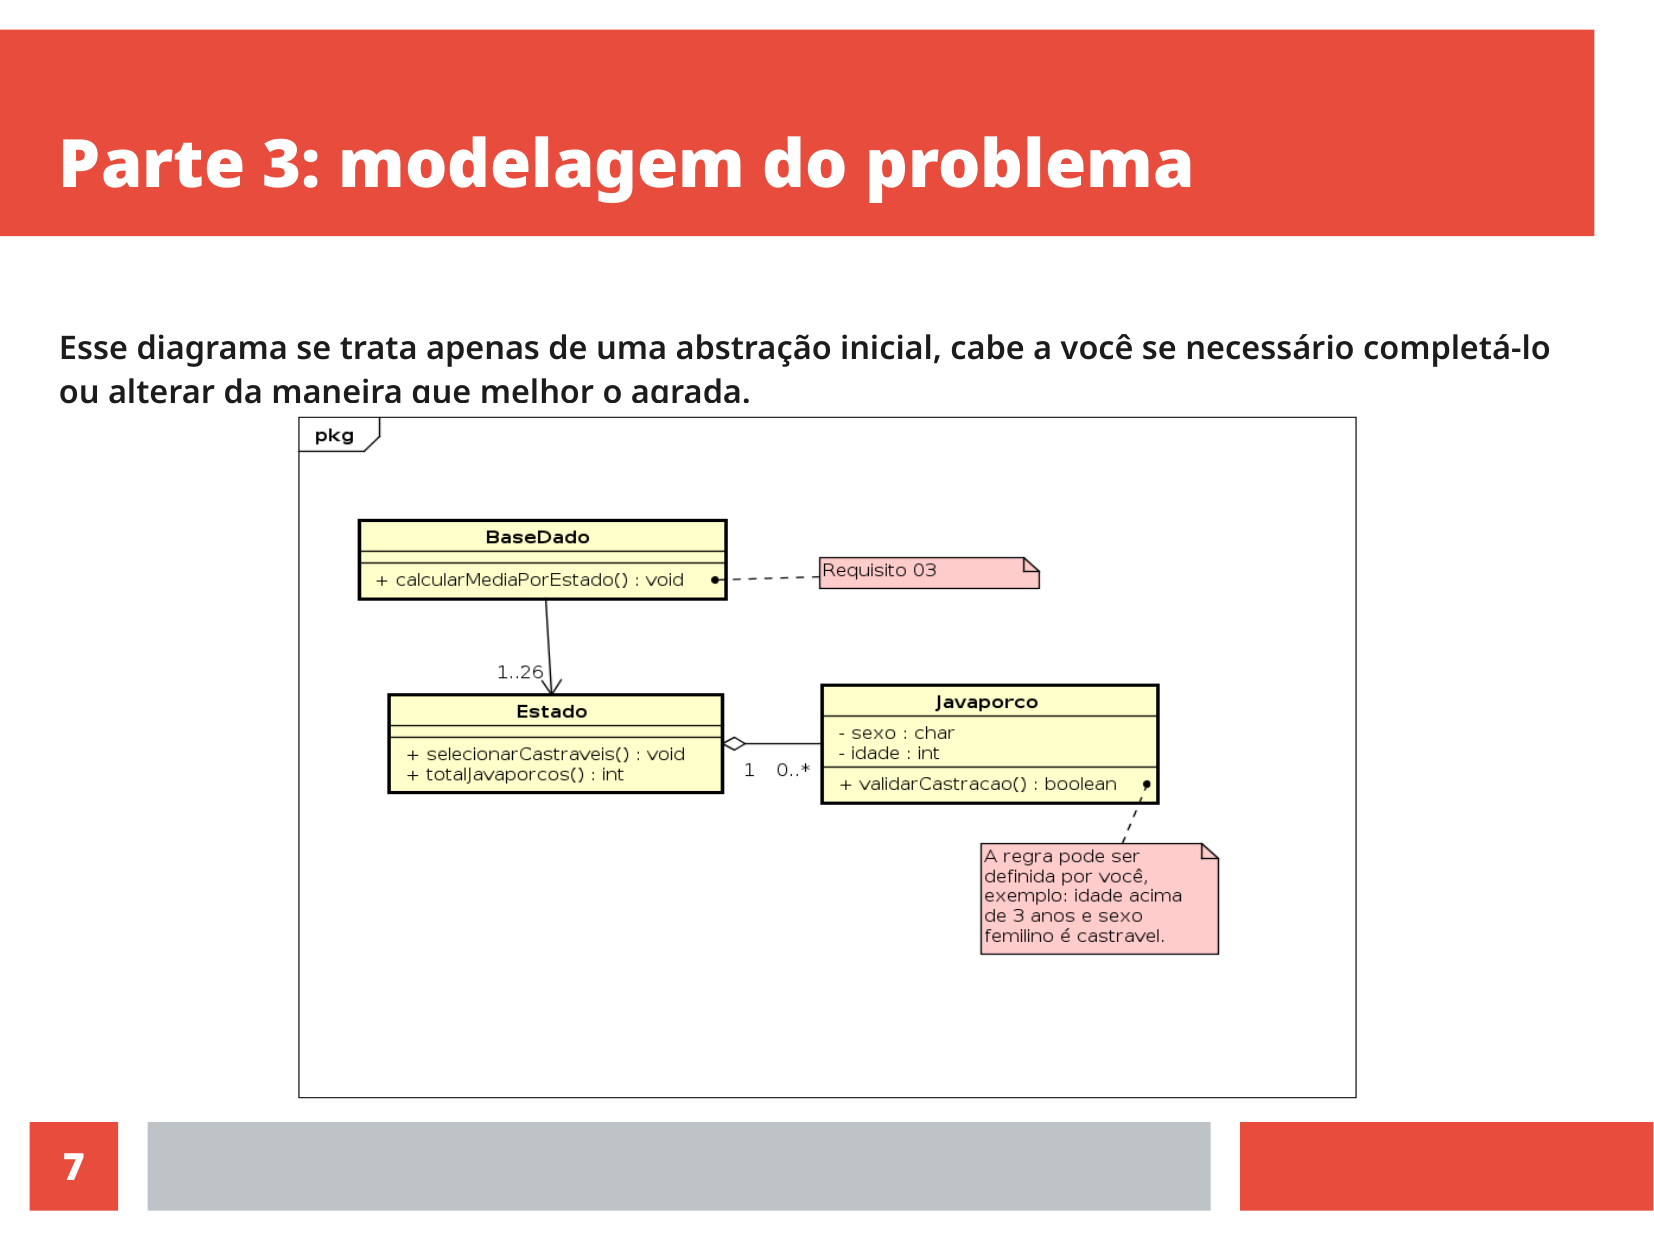

# Parte 3: modelagem do problema
Esse diagrama se trata apenas de uma abstração inicial, cabe a você se necessário completá-lo ou alterar da maneira que melhor o agrada.
7